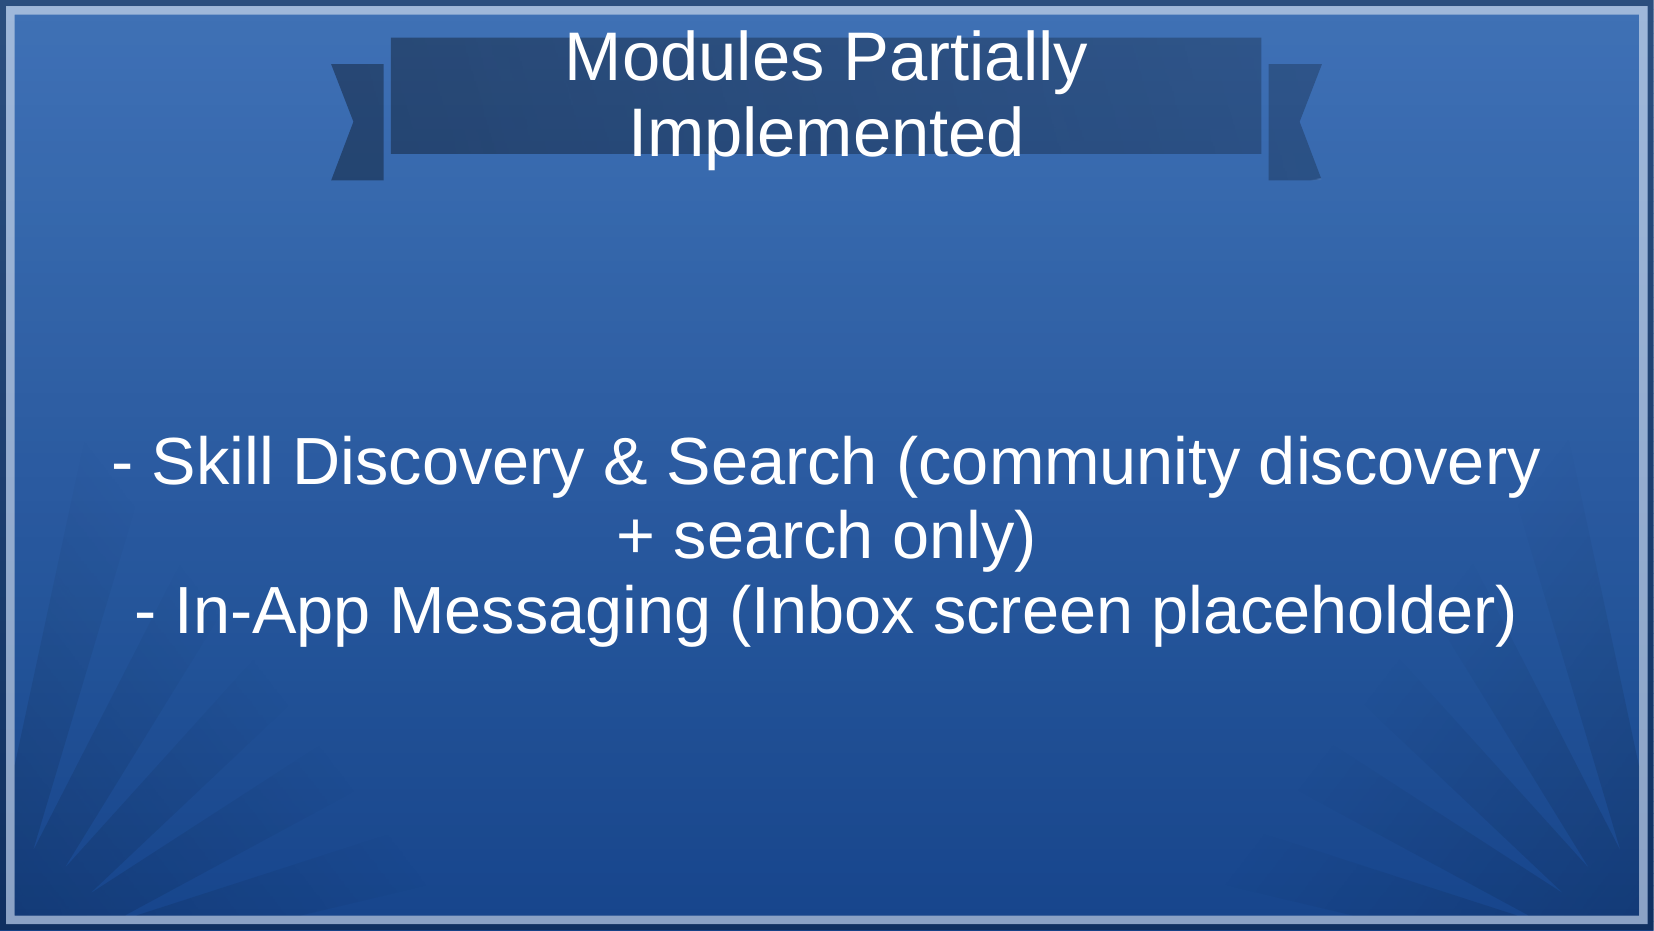

# Modules Partially Implemented
- Skill Discovery & Search (community discovery + search only)
- In-App Messaging (Inbox screen placeholder)